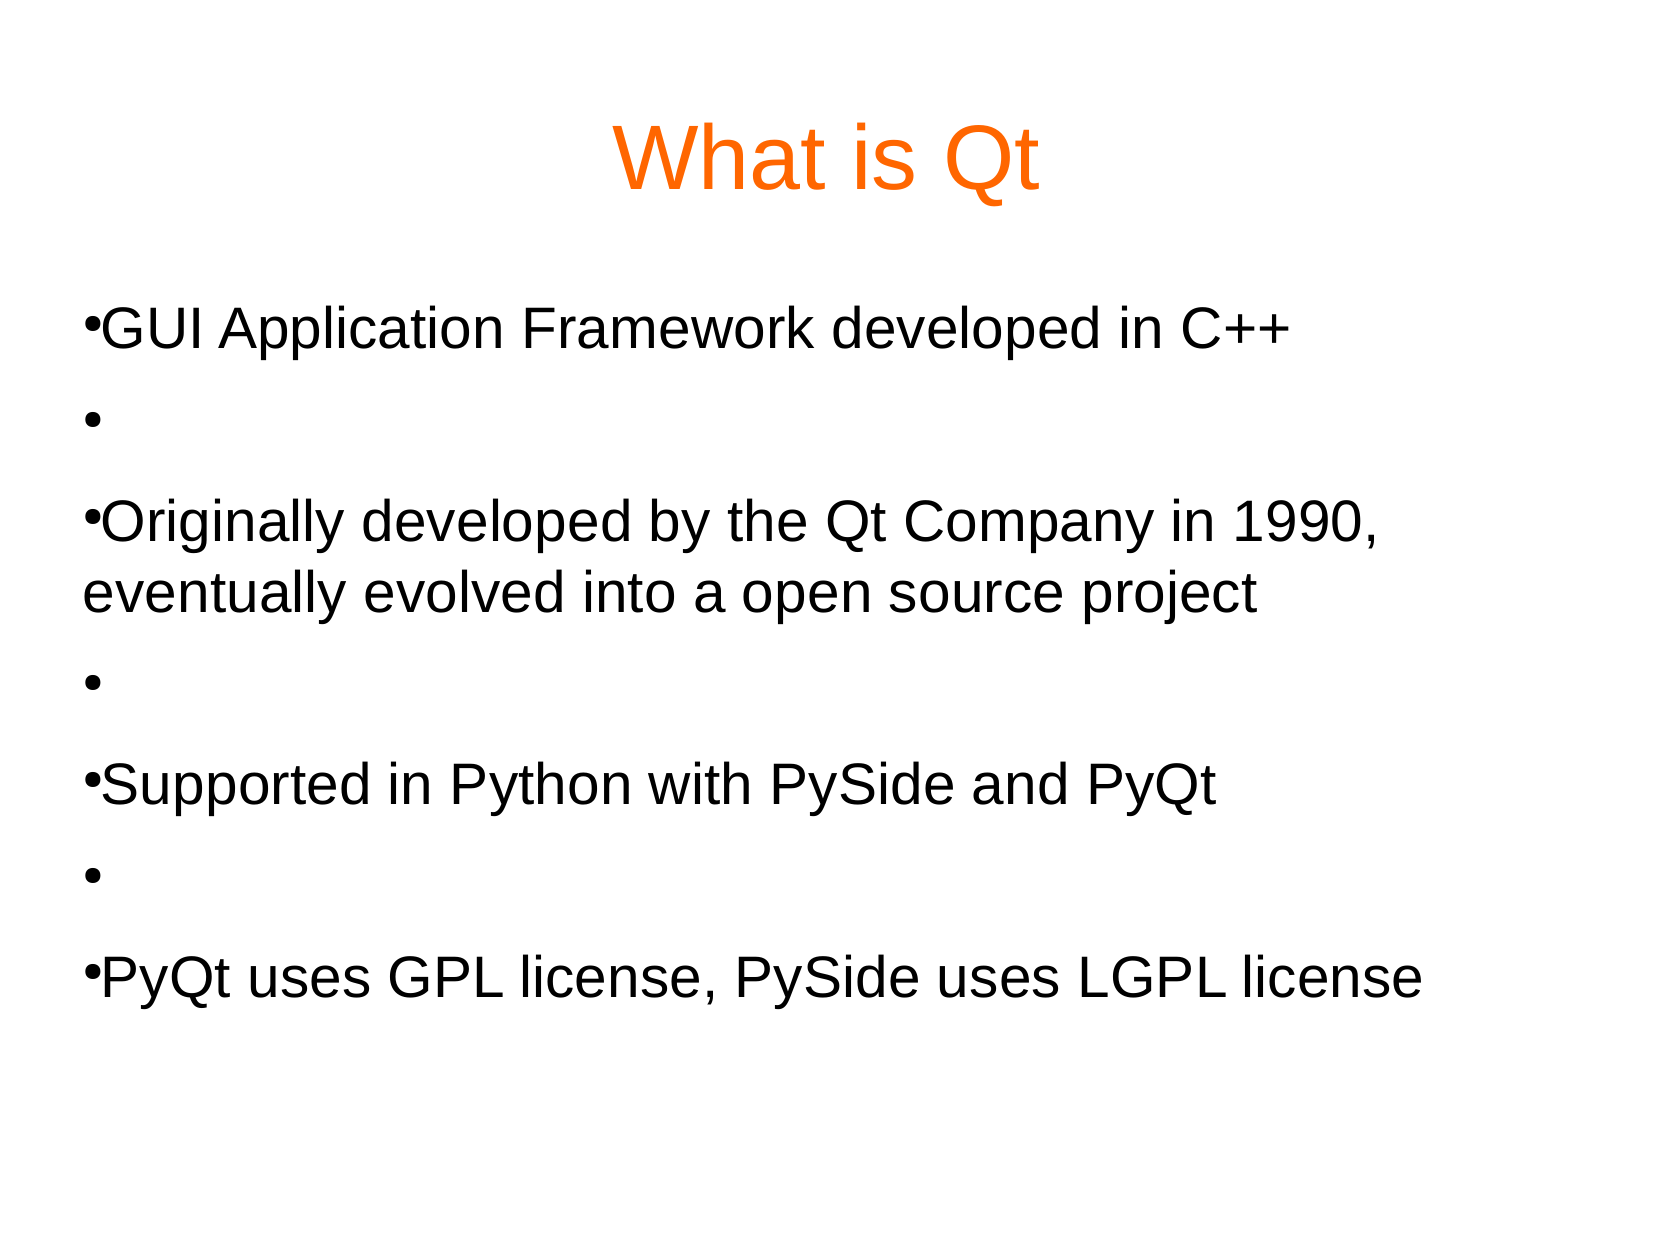

# What is Qt
GUI Application Framework developed in C++
Originally developed by the Qt Company in 1990, eventually evolved into a open source project
Supported in Python with PySide and PyQt
PyQt uses GPL license, PySide uses LGPL license